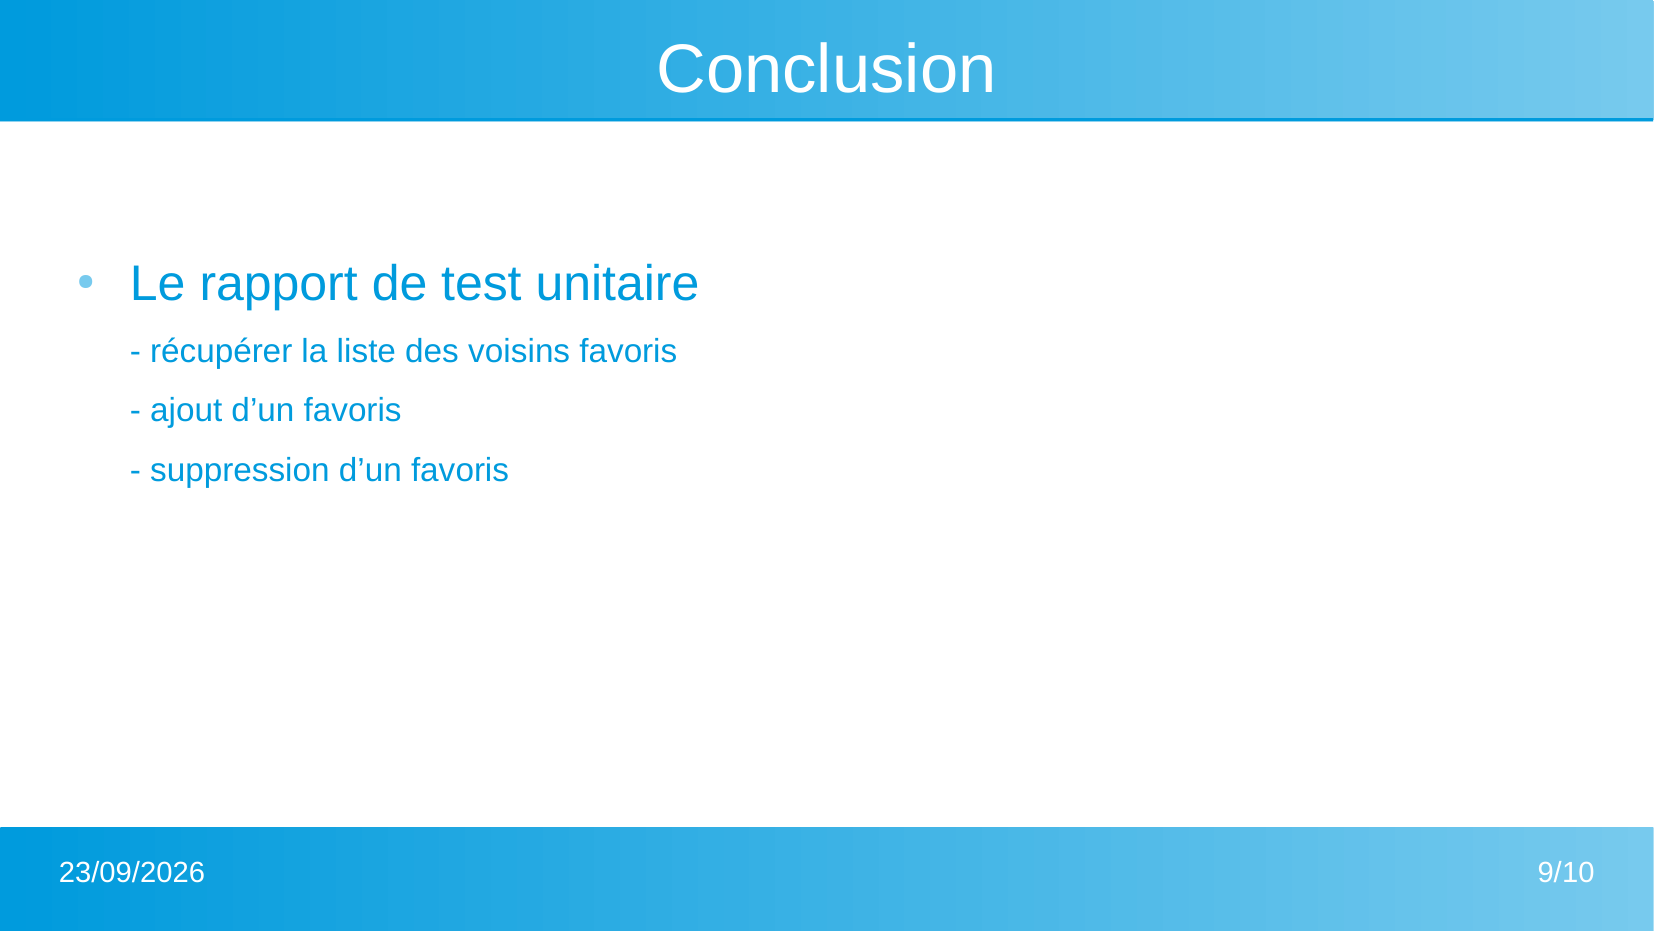

# Conclusion
Le rapport de test unitaire
- récupérer la liste des voisins favoris
- ajout d’un favoris
- suppression d’un favoris
9